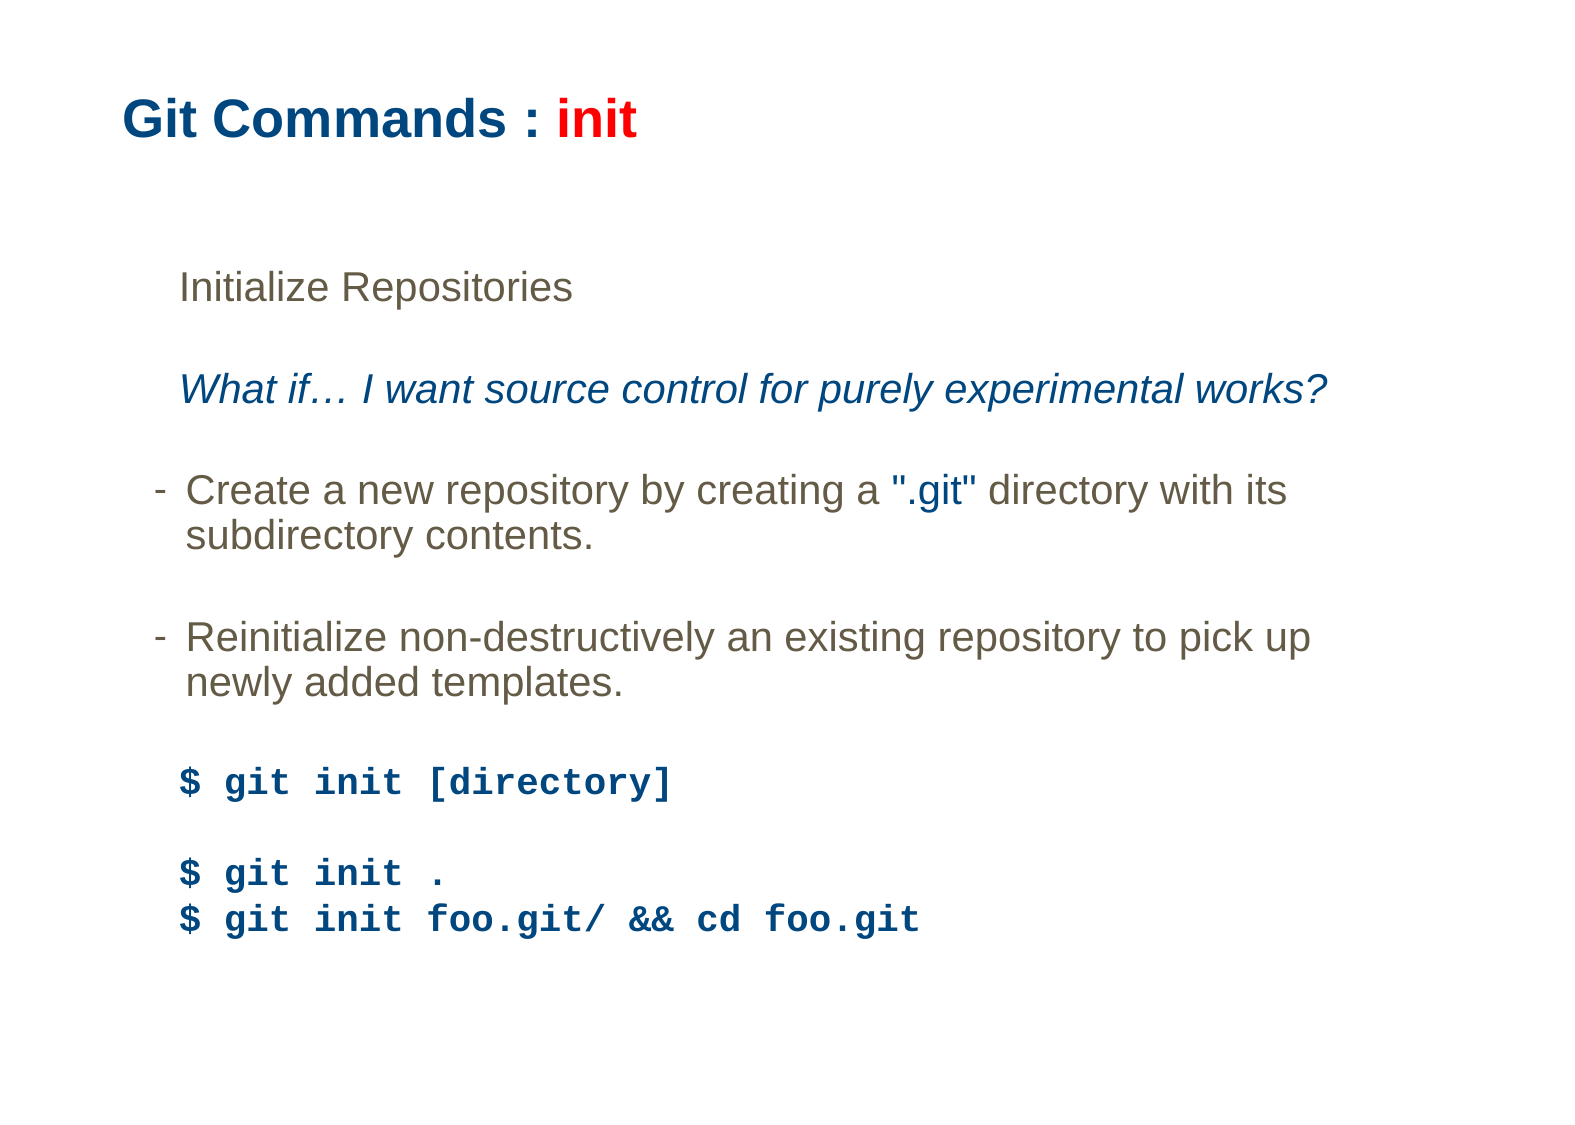

# Git Commands : init
Initialize Repositories
What if… I want source control for purely experimental works?
Create a new repository by creating a ".git" directory with its subdirectory contents.
Reinitialize non-destructively an existing repository to pick up newly added templates.
$ git init [directory]
$ git init .
$ git init foo.git/ && cd foo.git